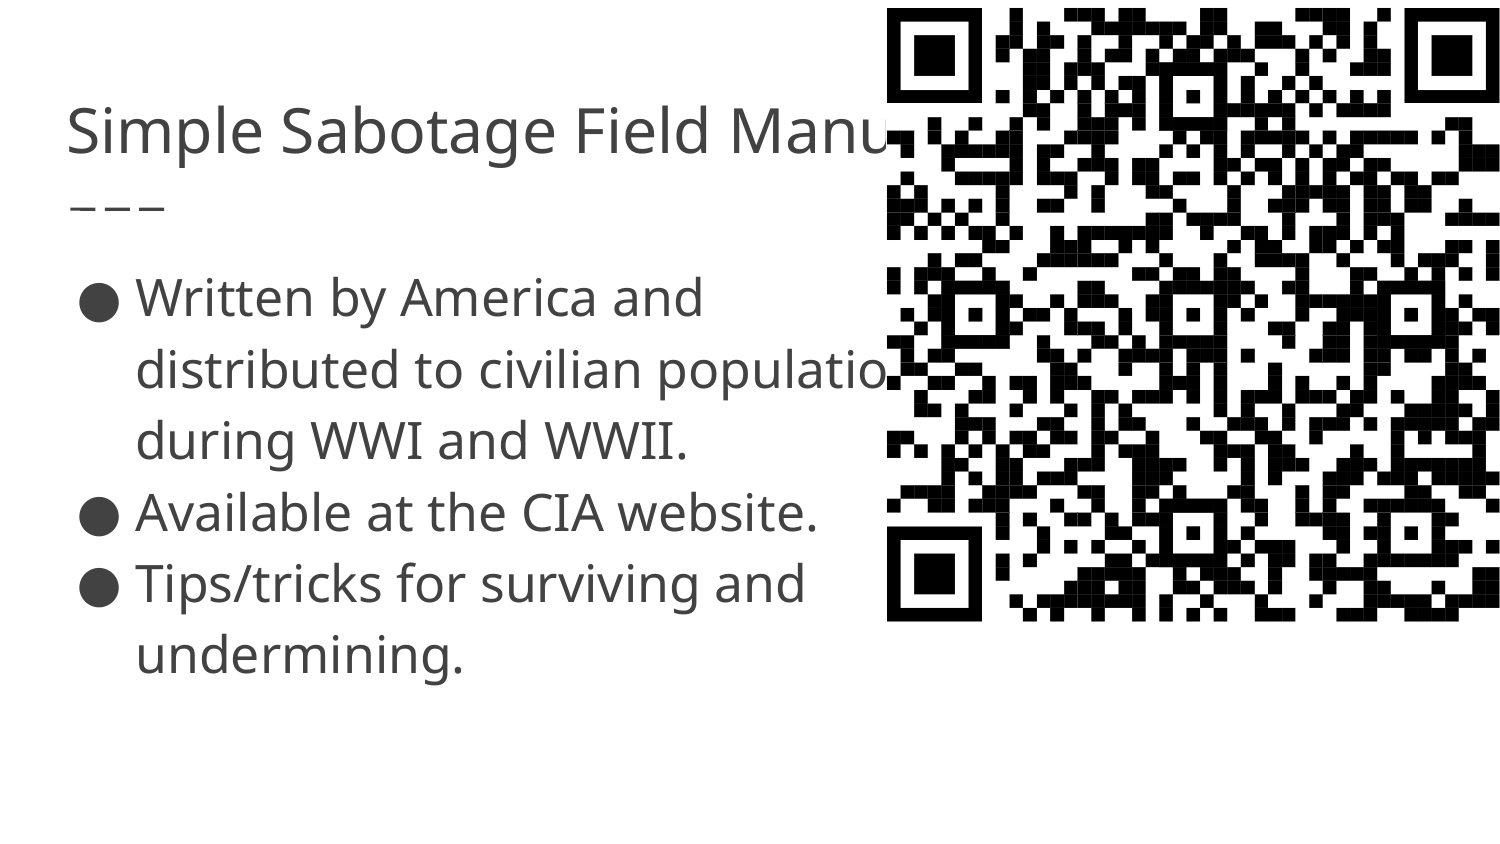

# Simple Sabotage Field Manual
Written by America and distributed to civilian populations during WWI and WWII.
Available at the CIA website.
Tips/tricks for surviving and undermining.